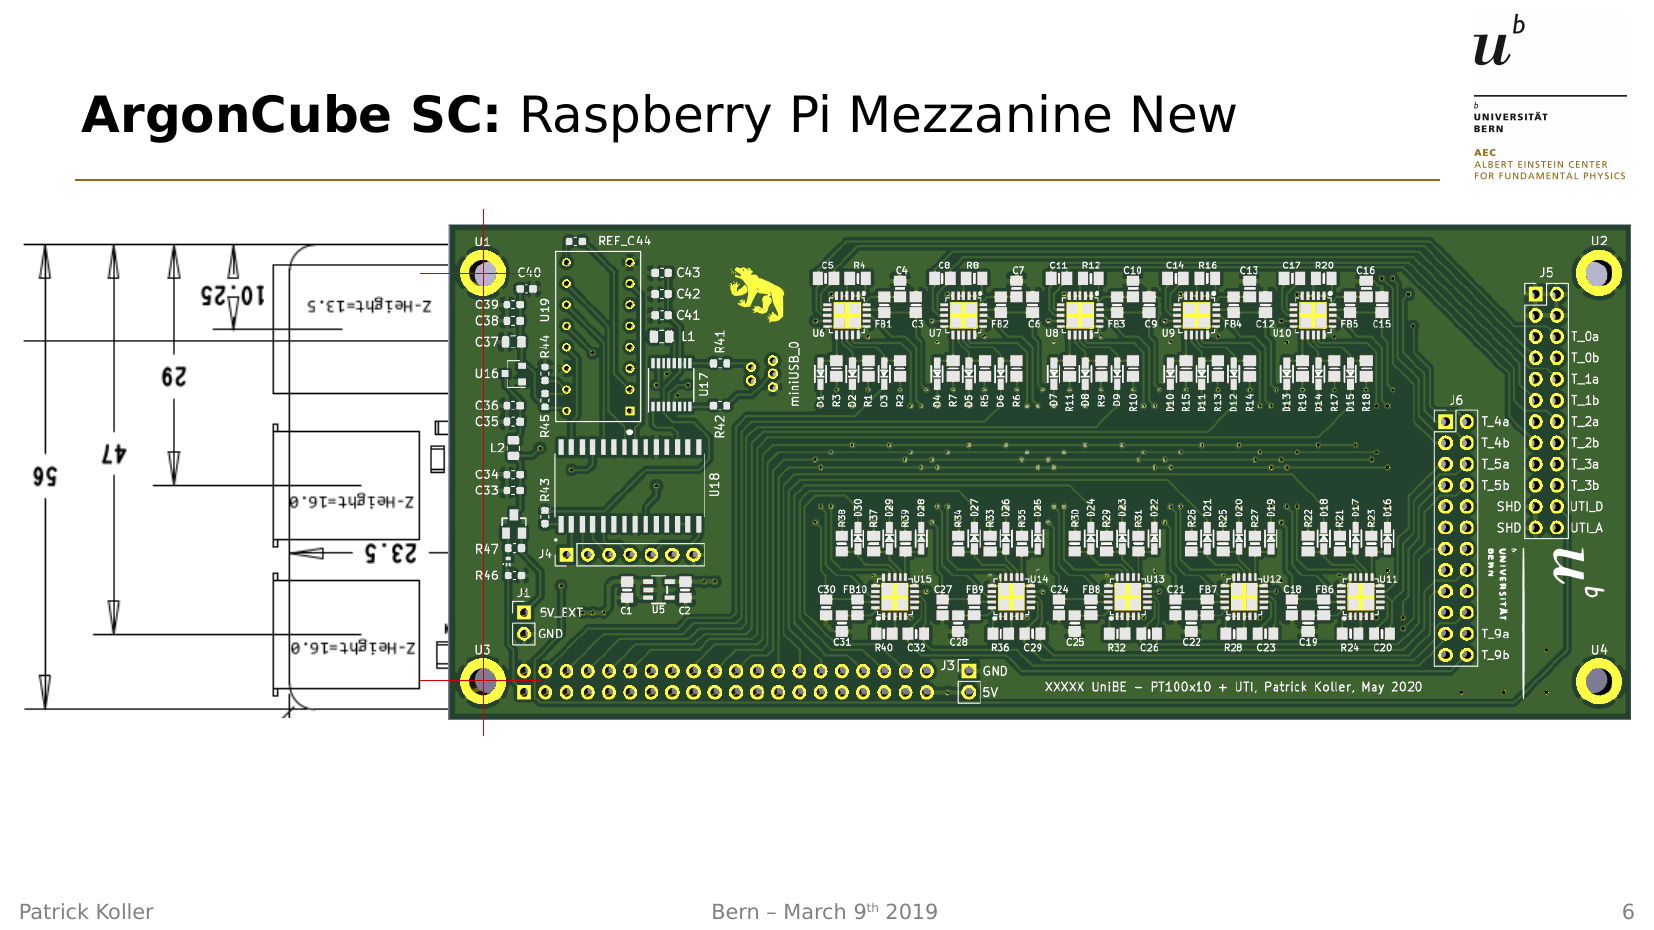

# ArgonCube SC: Raspberry Pi Mezzanine New